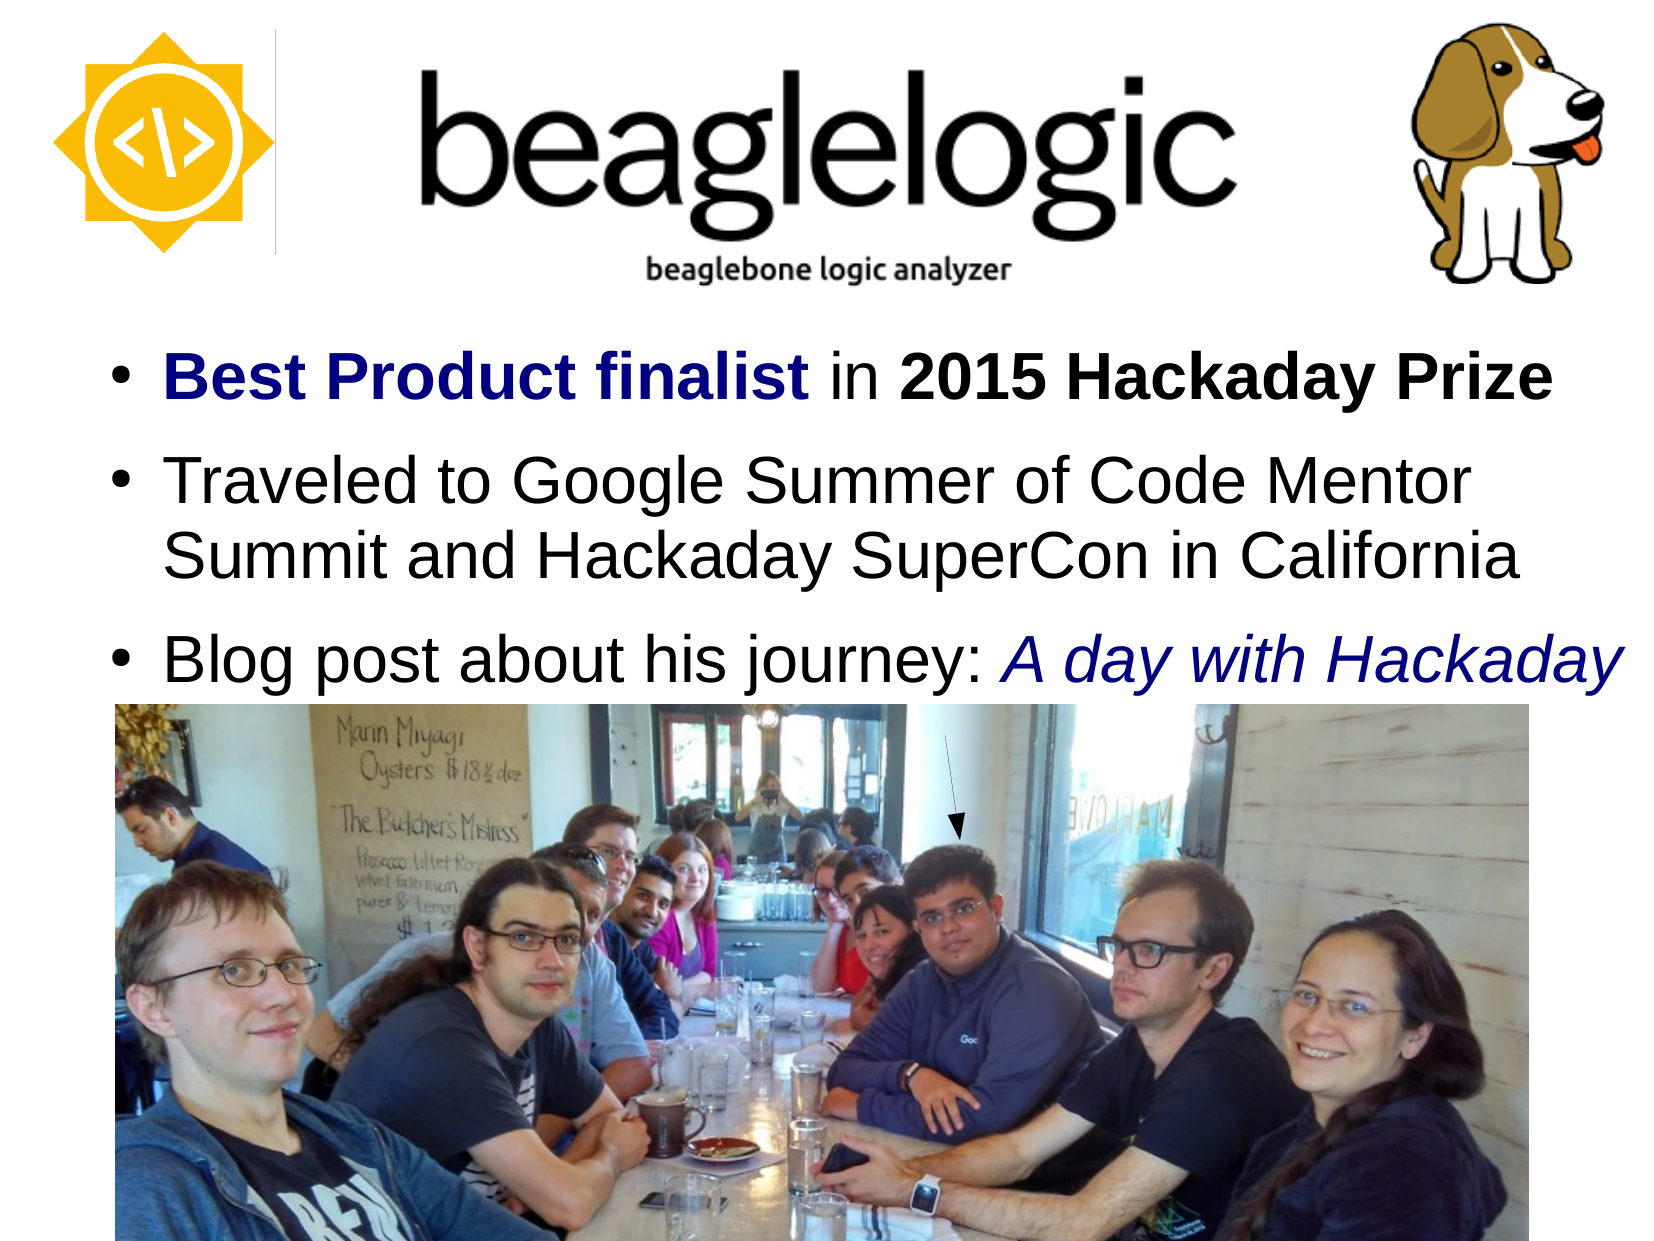

# Best Product finalist in 2015 Hackaday Prize
Traveled to Google Summer of Code Mentor Summit and Hackaday SuperCon in California
Blog post about his journey: A day with Hackaday